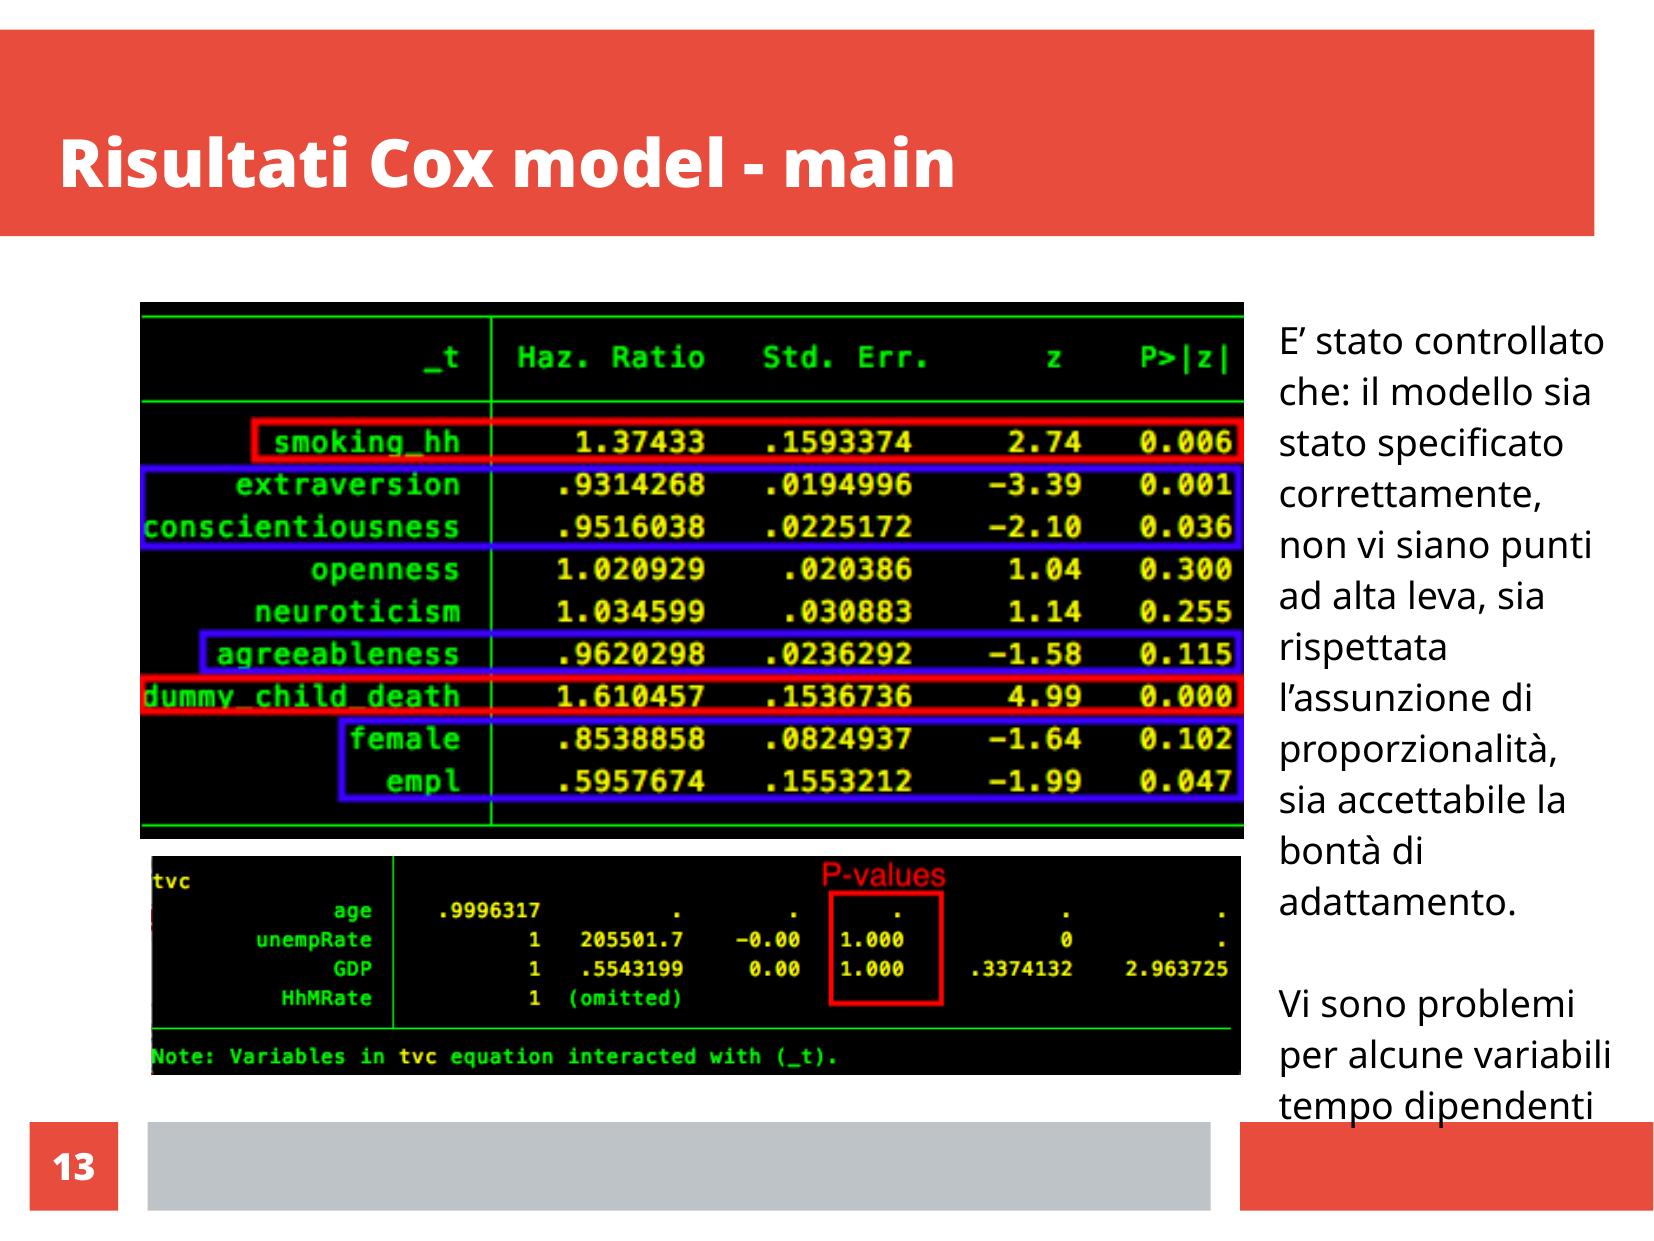

# Risultati Cox model - main
E’ stato controllato che: il modello sia stato specificato correttamente, non vi siano punti ad alta leva, sia rispettata l’assunzione di proporzionalità, sia accettabile la bontà di adattamento.
Vi sono problemi per alcune variabili tempo dipendenti
13